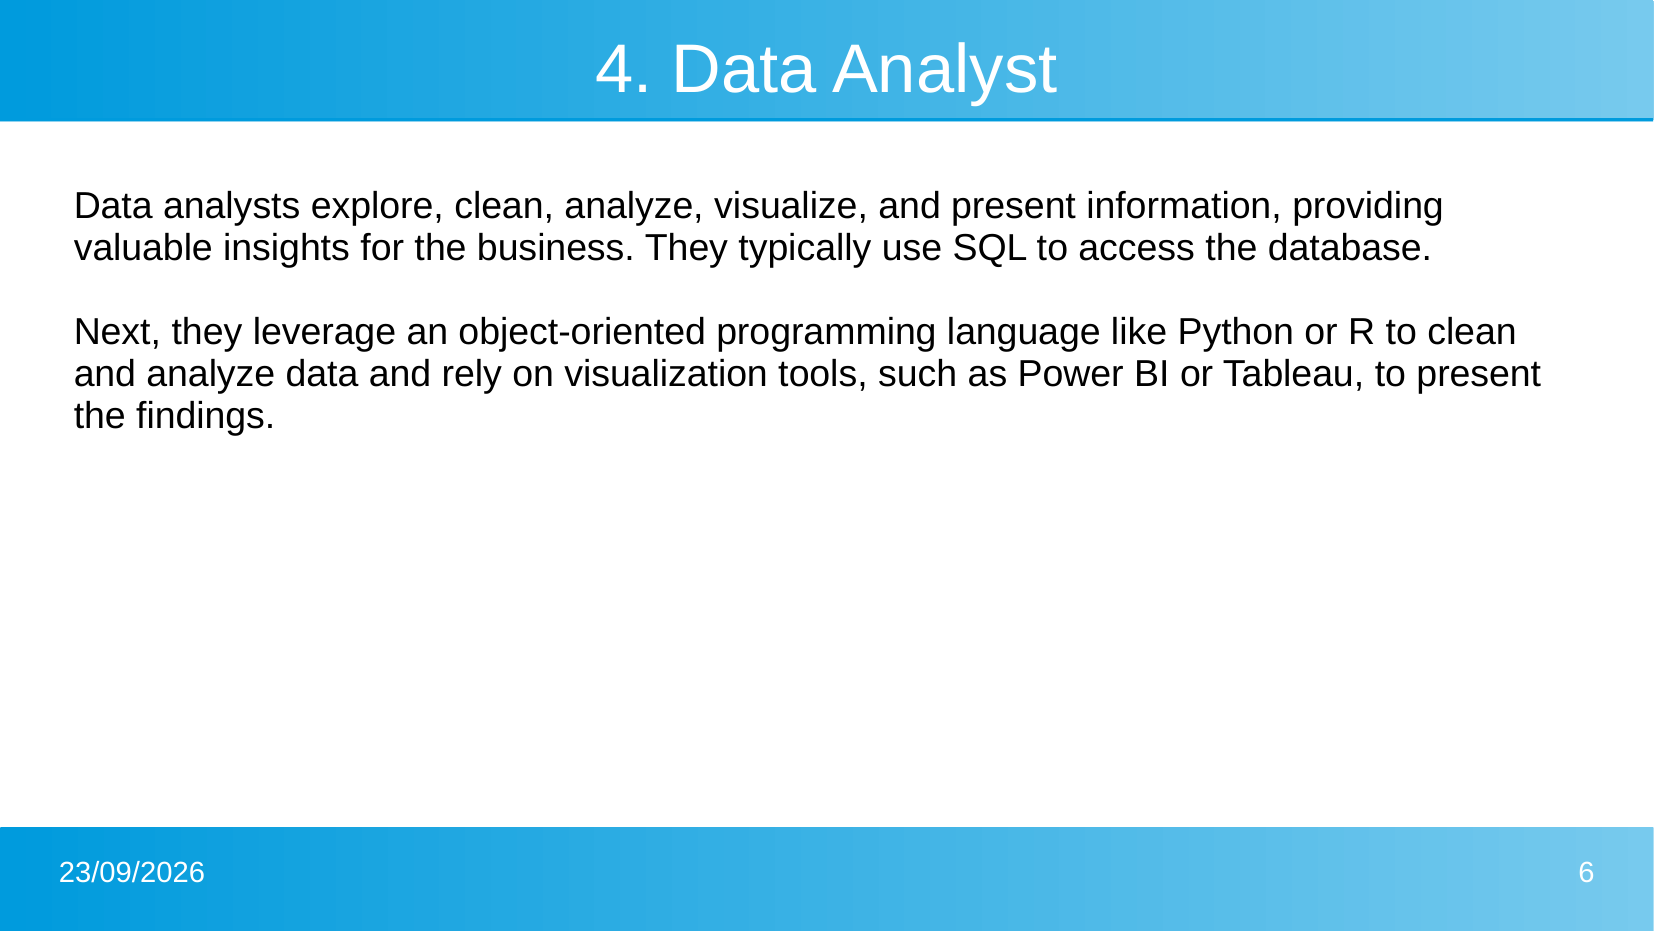

# 4. Data Analyst
Data analysts explore, clean, analyze, visualize, and present information, providing valuable insights for the business. They typically use SQL to access the database.
Next, they leverage an object-oriented programming language like Python or R to clean and analyze data and rely on visualization tools, such as Power BI or Tableau, to present the findings.
6